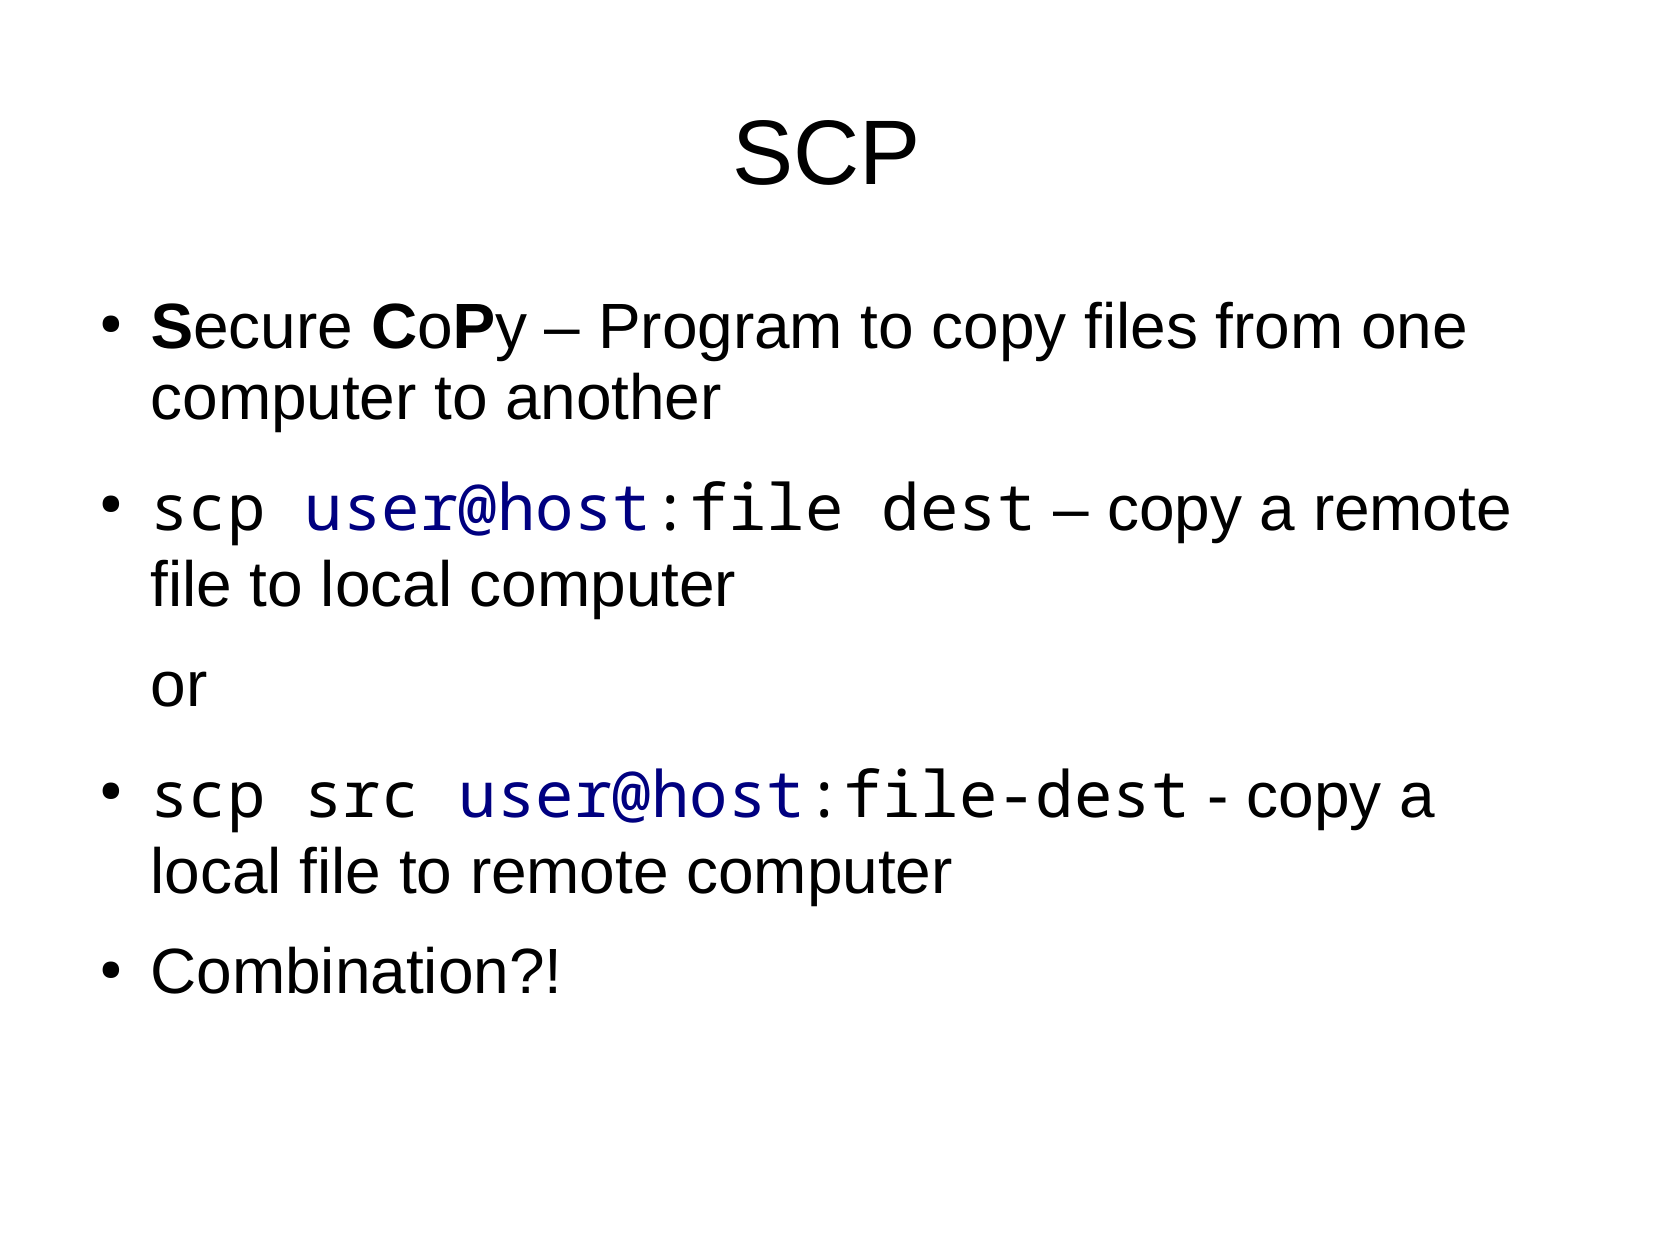

# SCP
Secure CoPy – Program to copy files from one computer to another
scp user@host:file dest – copy a remote file to local computer
or
scp src user@host:file-dest - copy a local file to remote computer
Combination?!